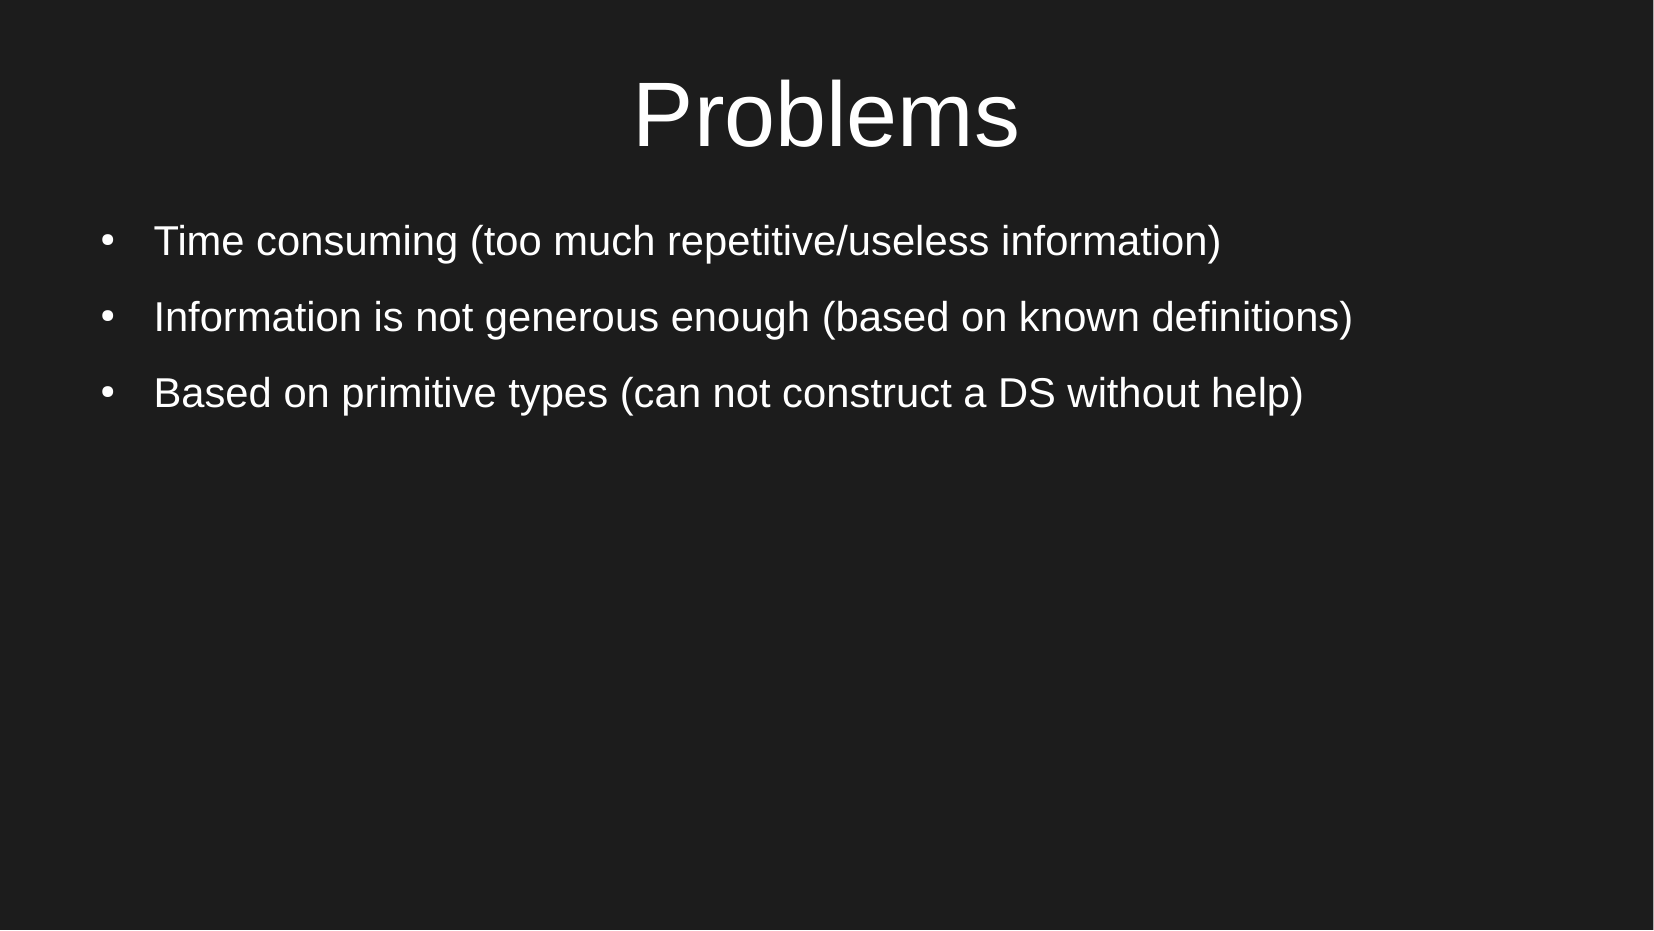

# Problems
Time consuming (too much repetitive/useless information)
Information is not generous enough (based on known definitions)
Based on primitive types (can not construct a DS without help)